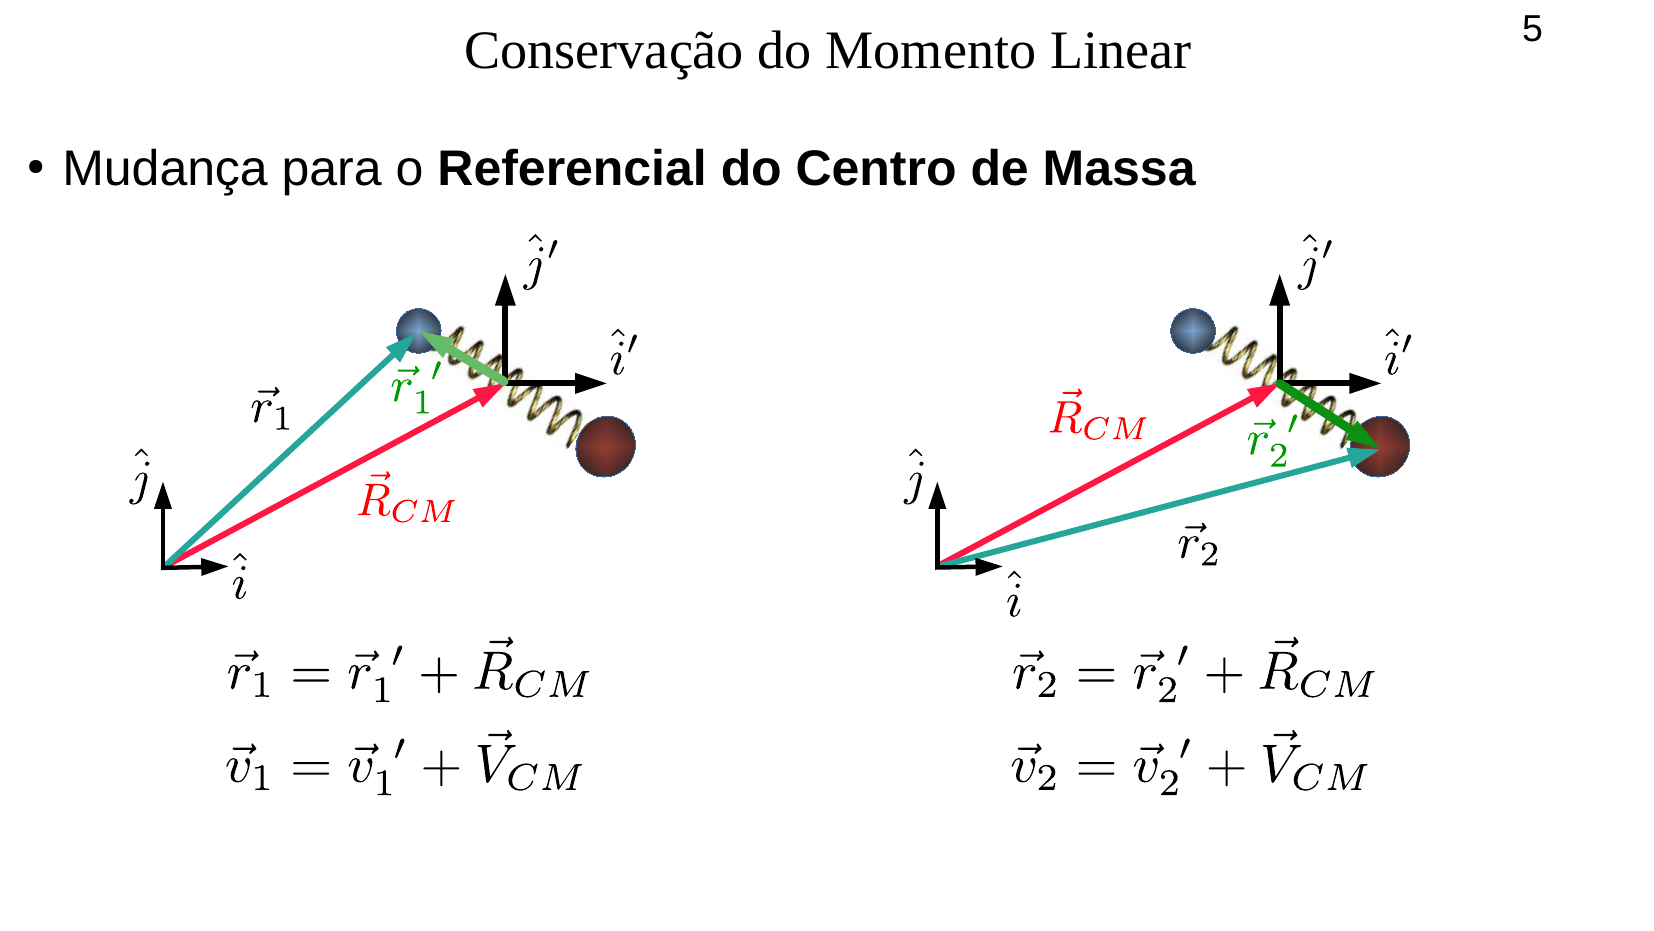

Conservação do Momento Linear
Mudança para o Referencial do Centro de Massa